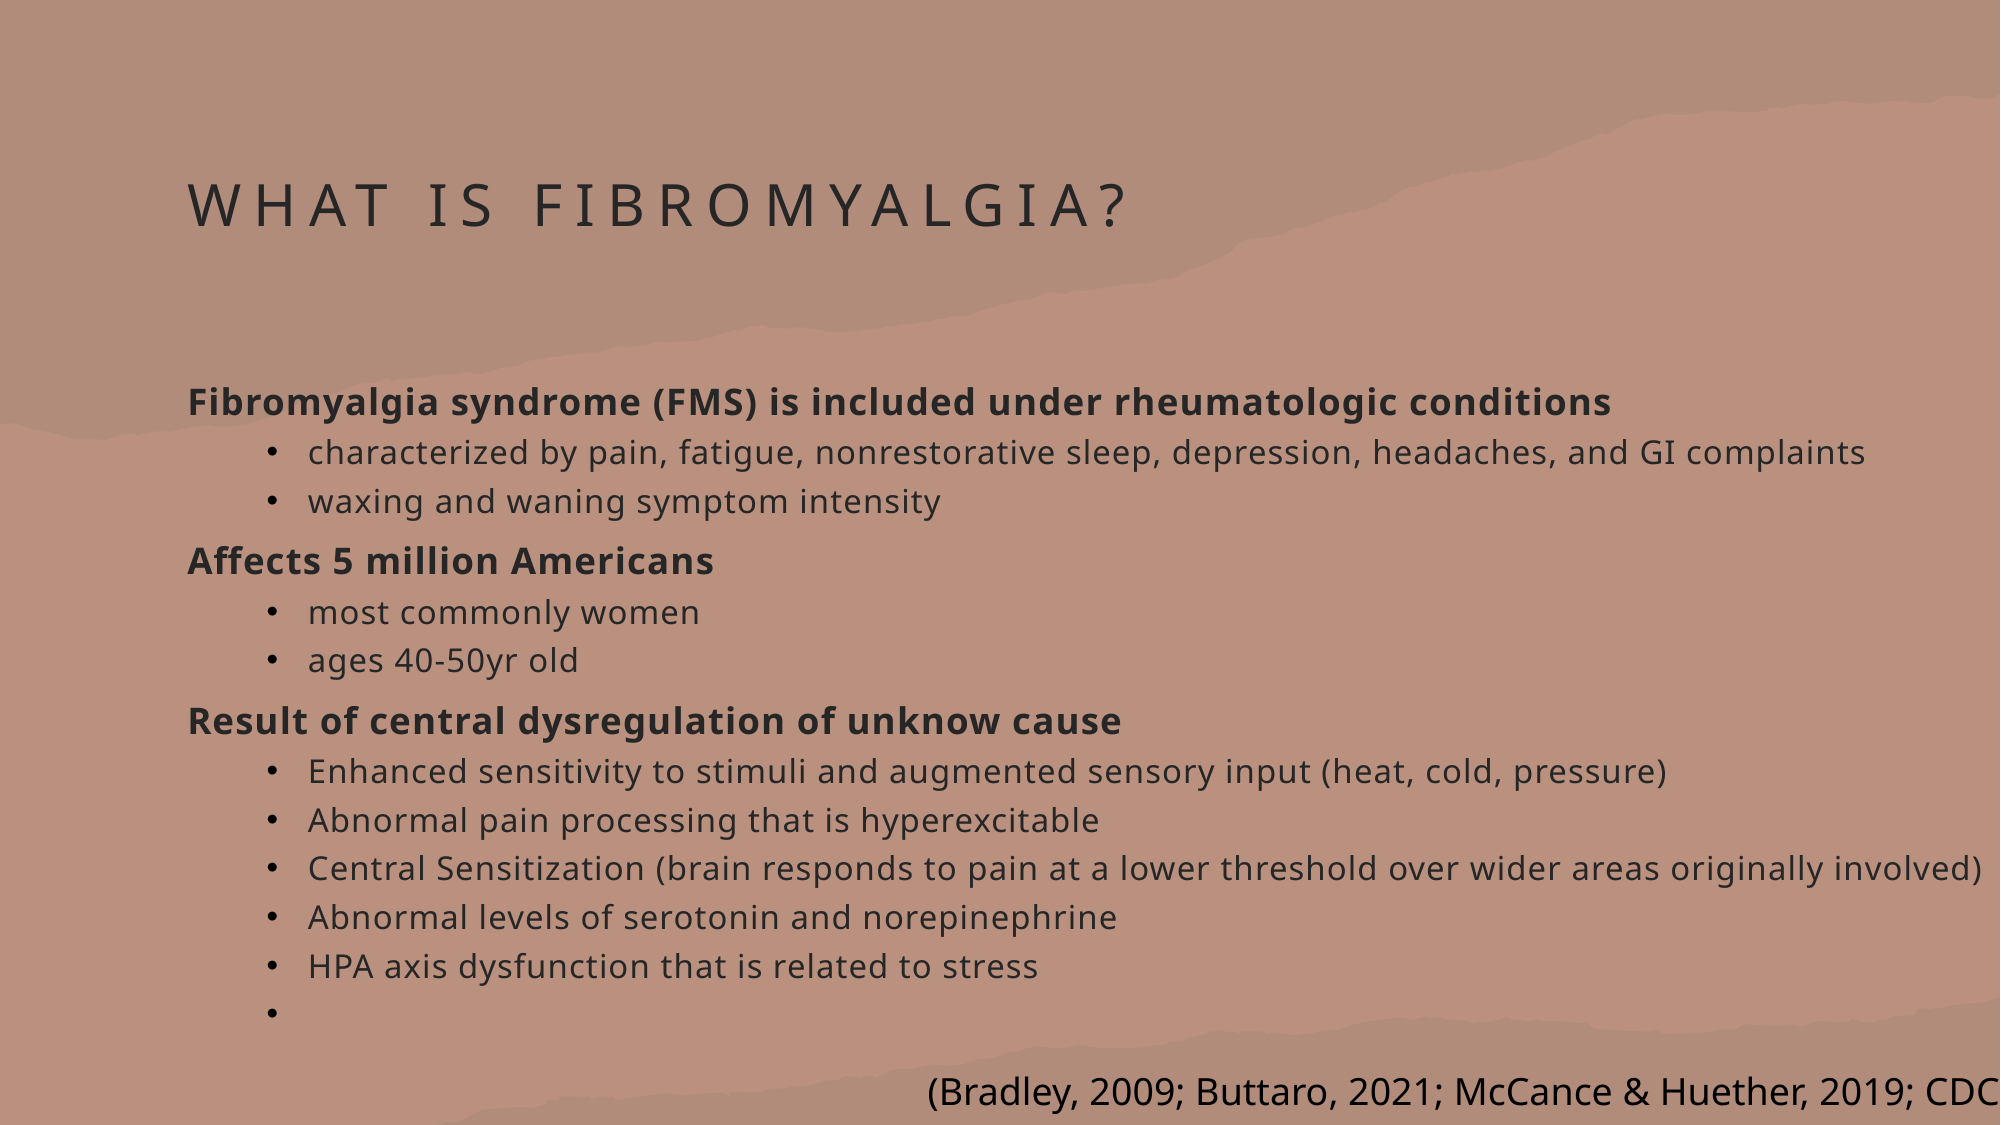

# What is Fibromyalgia?
Fibromyalgia syndrome (FMS) is included under rheumatologic conditions
characterized by pain, fatigue, nonrestorative sleep, depression, headaches, and GI complaints
waxing and waning symptom intensity
Affects 5 million Americans
most commonly women
ages 40-50yr old
Result of central dysregulation of unknow cause
Enhanced sensitivity to stimuli and augmented sensory input (heat, cold, pressure)
Abnormal pain processing that is hyperexcitable
Central Sensitization (brain responds to pain at a lower threshold over wider areas originally involved)
Abnormal levels of serotonin and norepinephrine
HPA axis dysfunction that is related to stress
(Bradley, 2009; Buttaro, 2021; McCance & Huether, 2019; CDC, 2020)